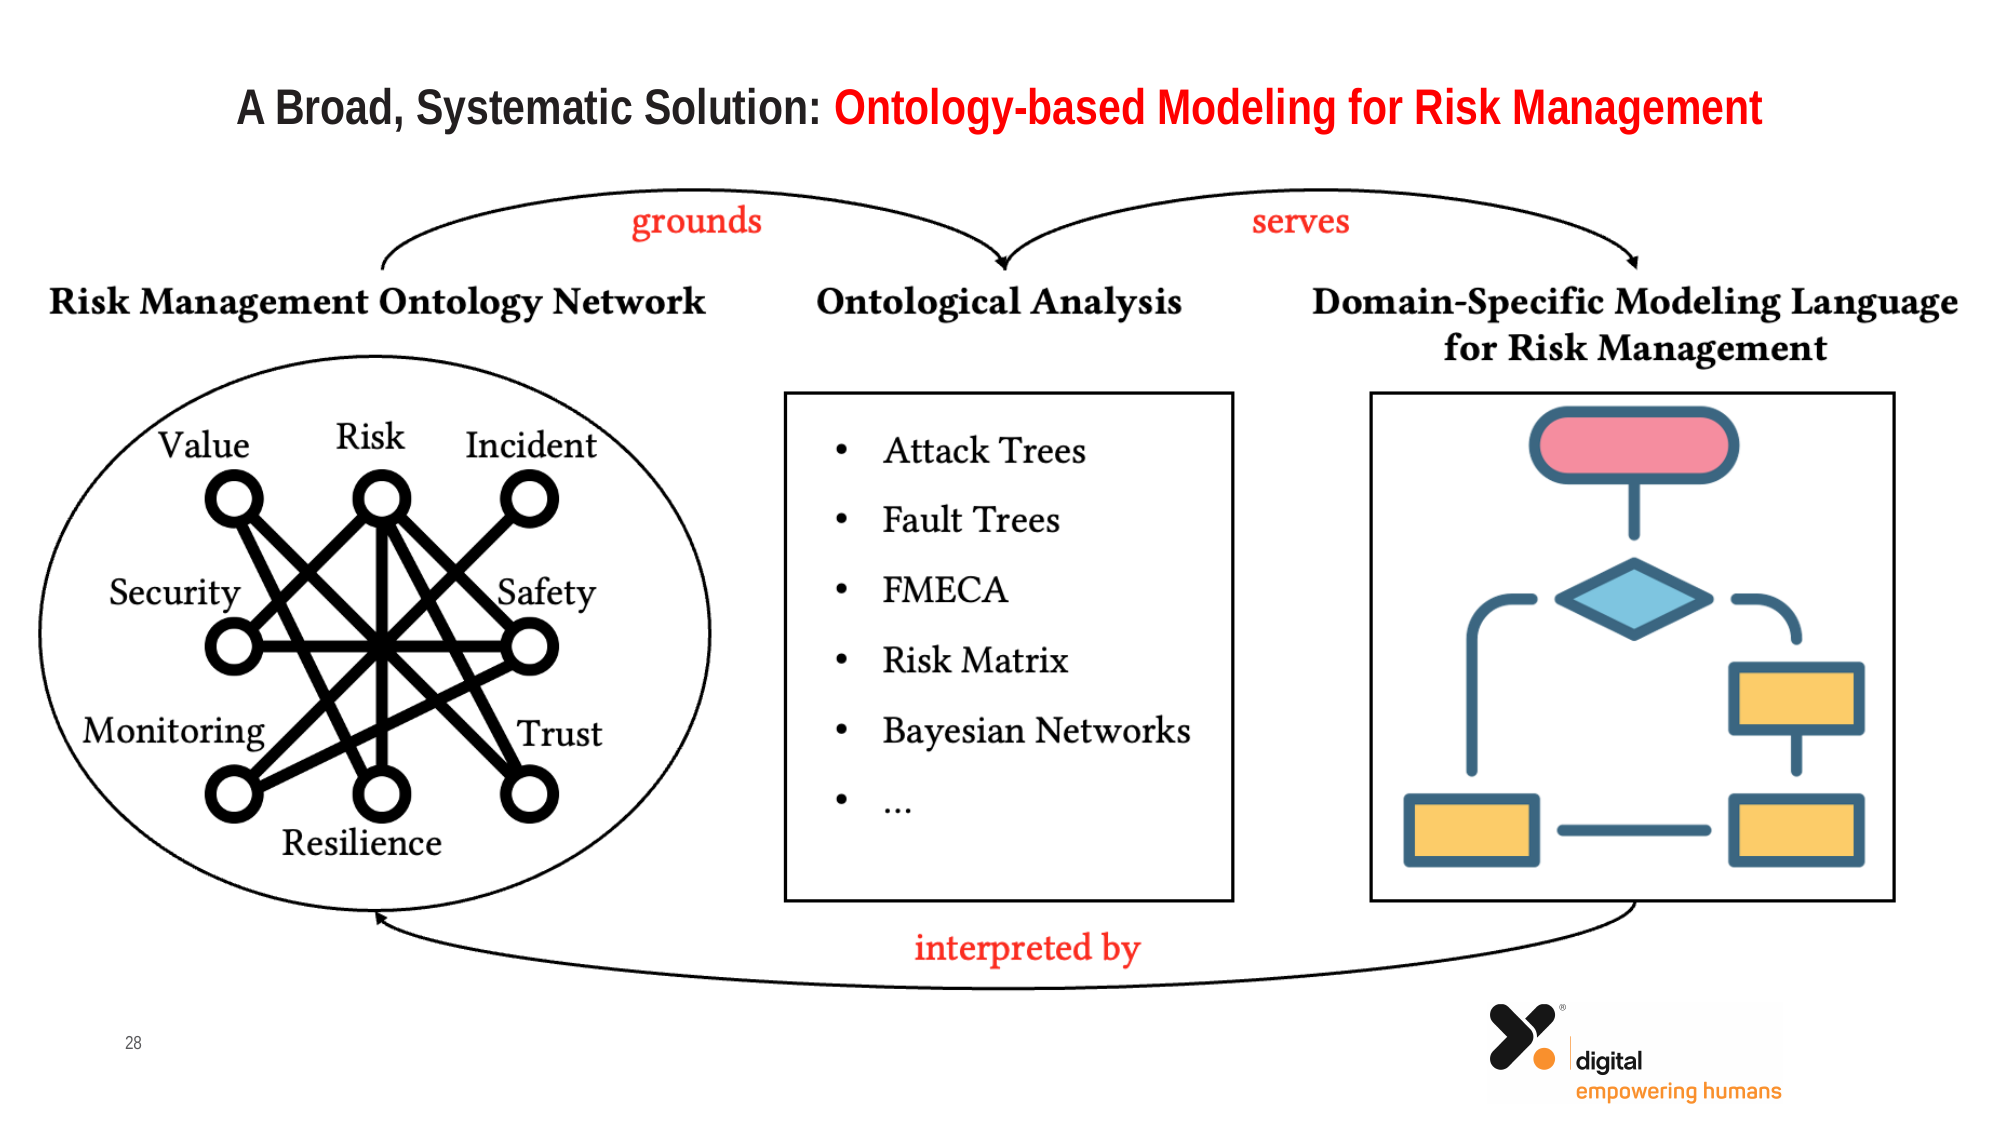

A Broad, Systematic Solution: Ontology-based Modeling for Risk Management
#